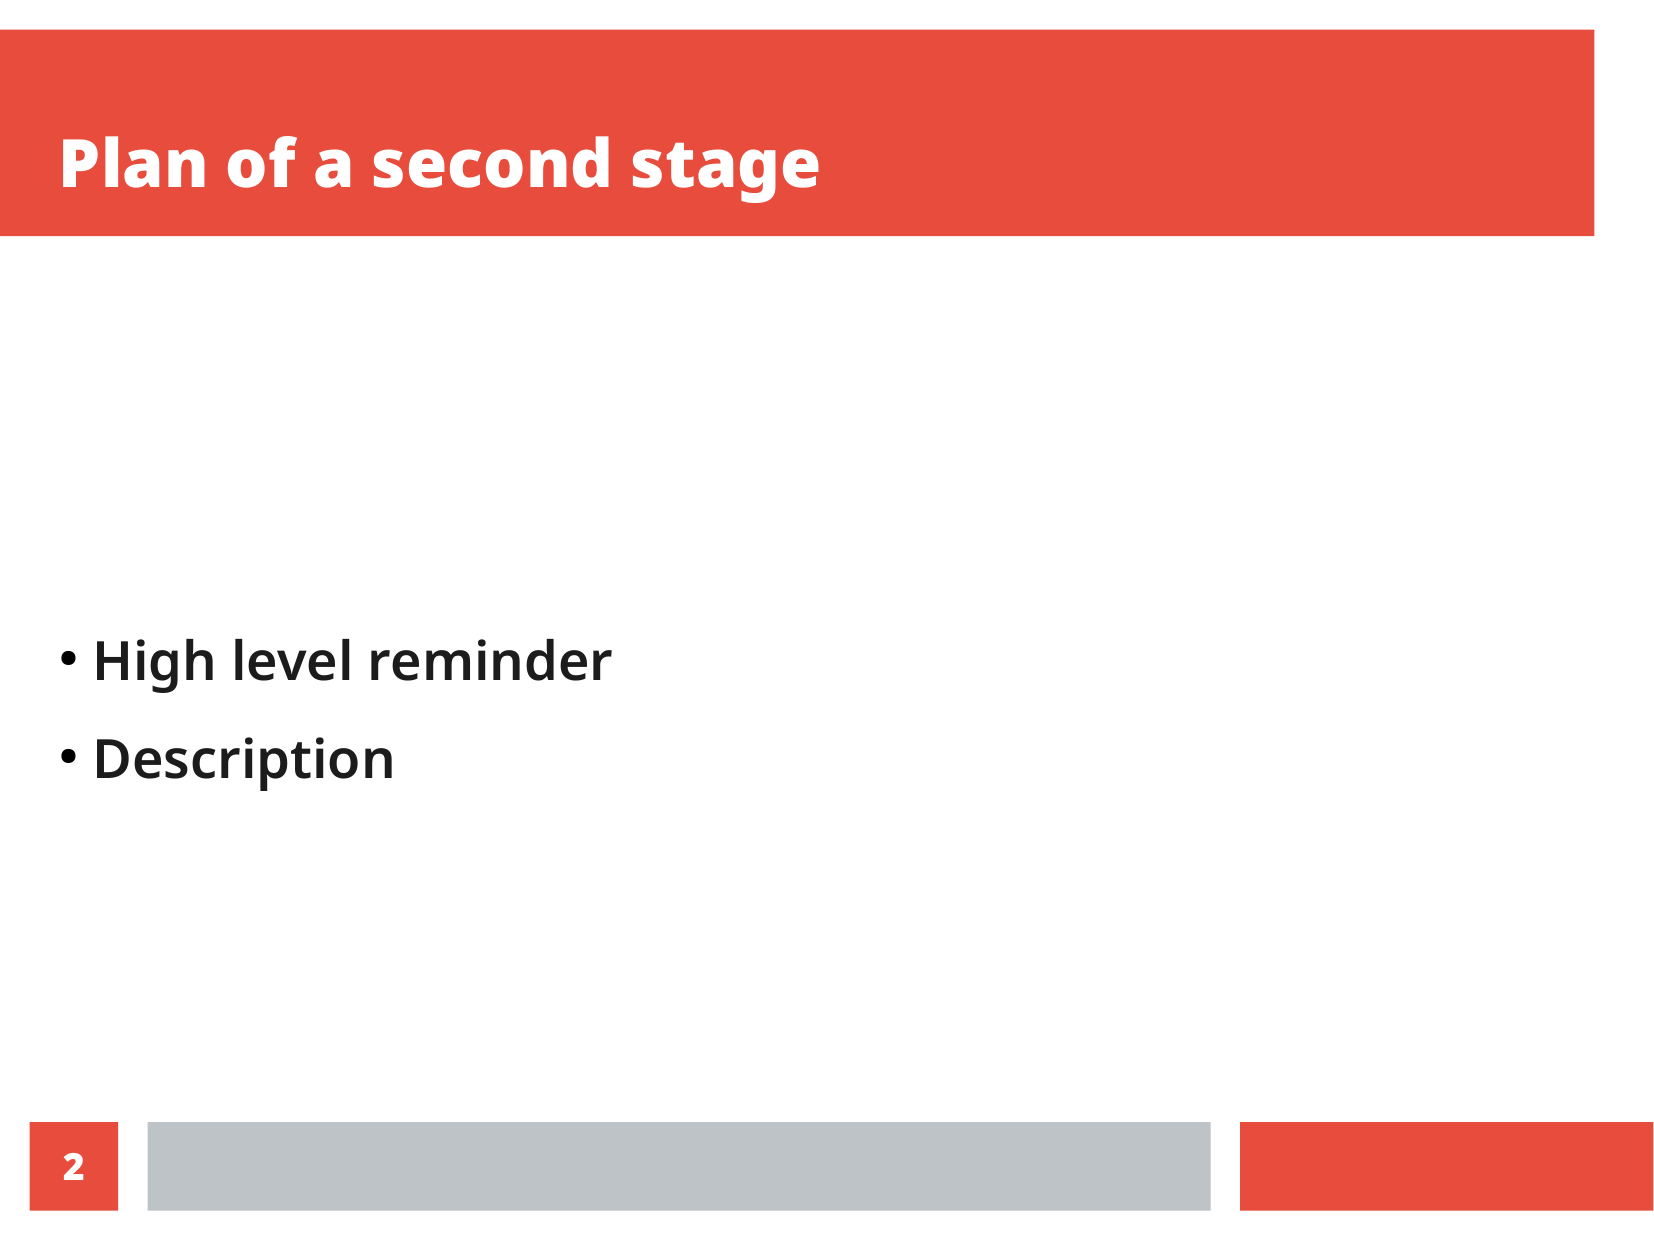

# Plan of a second stage
 High level reminder
 Description
2